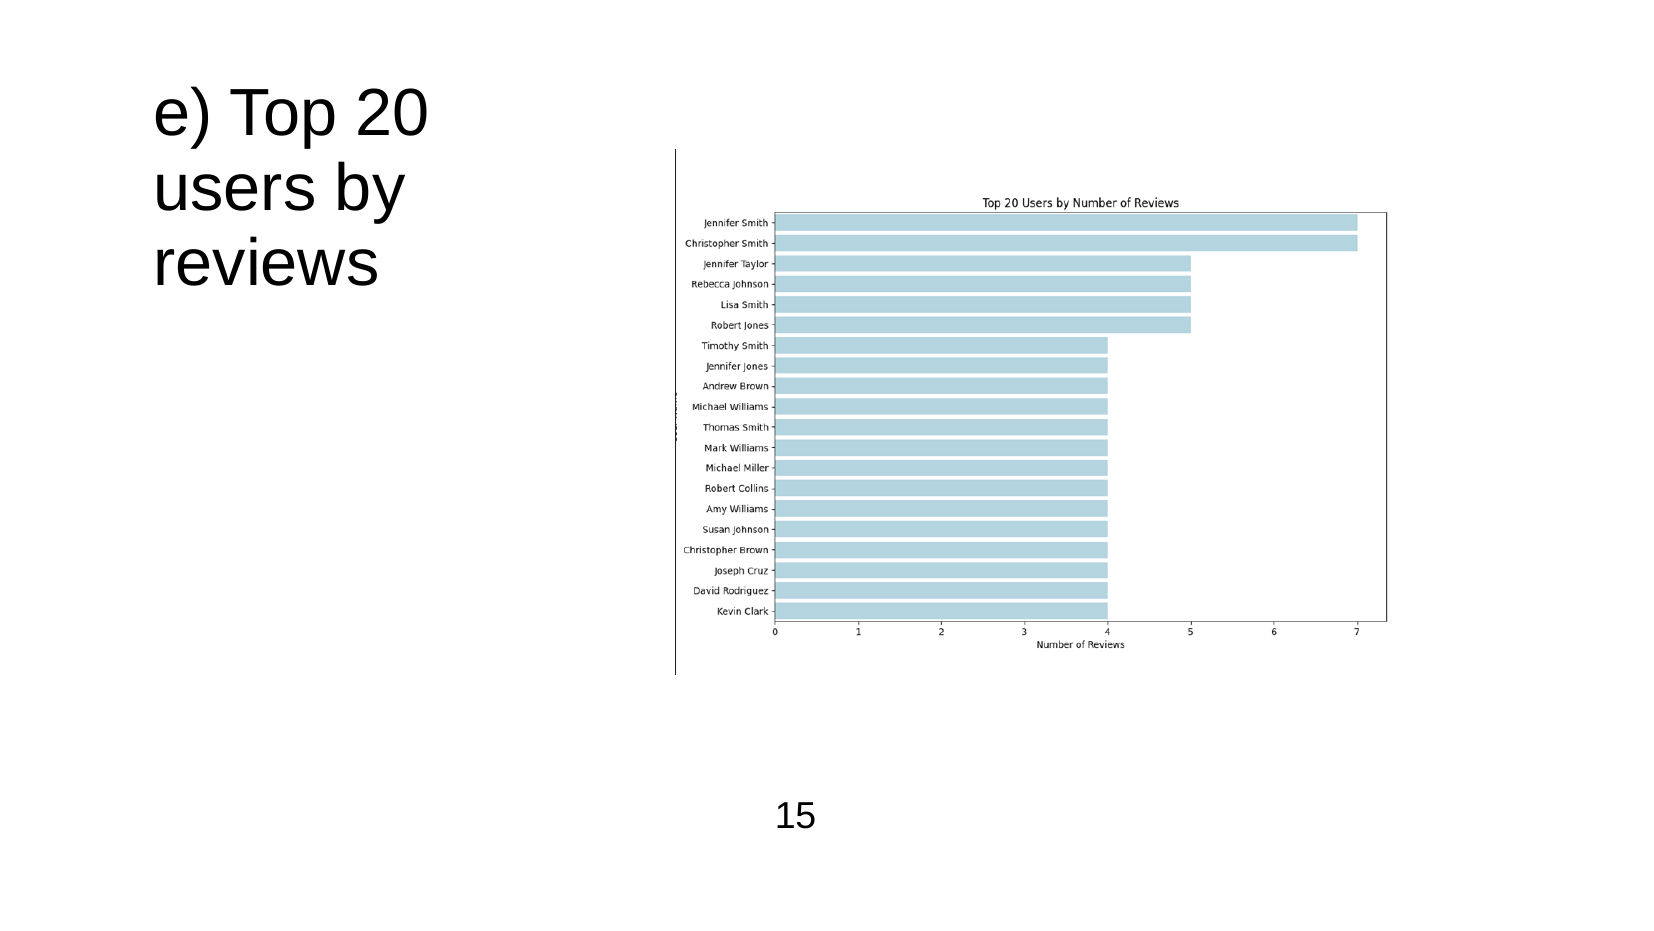

# e) Top 20 users by reviews